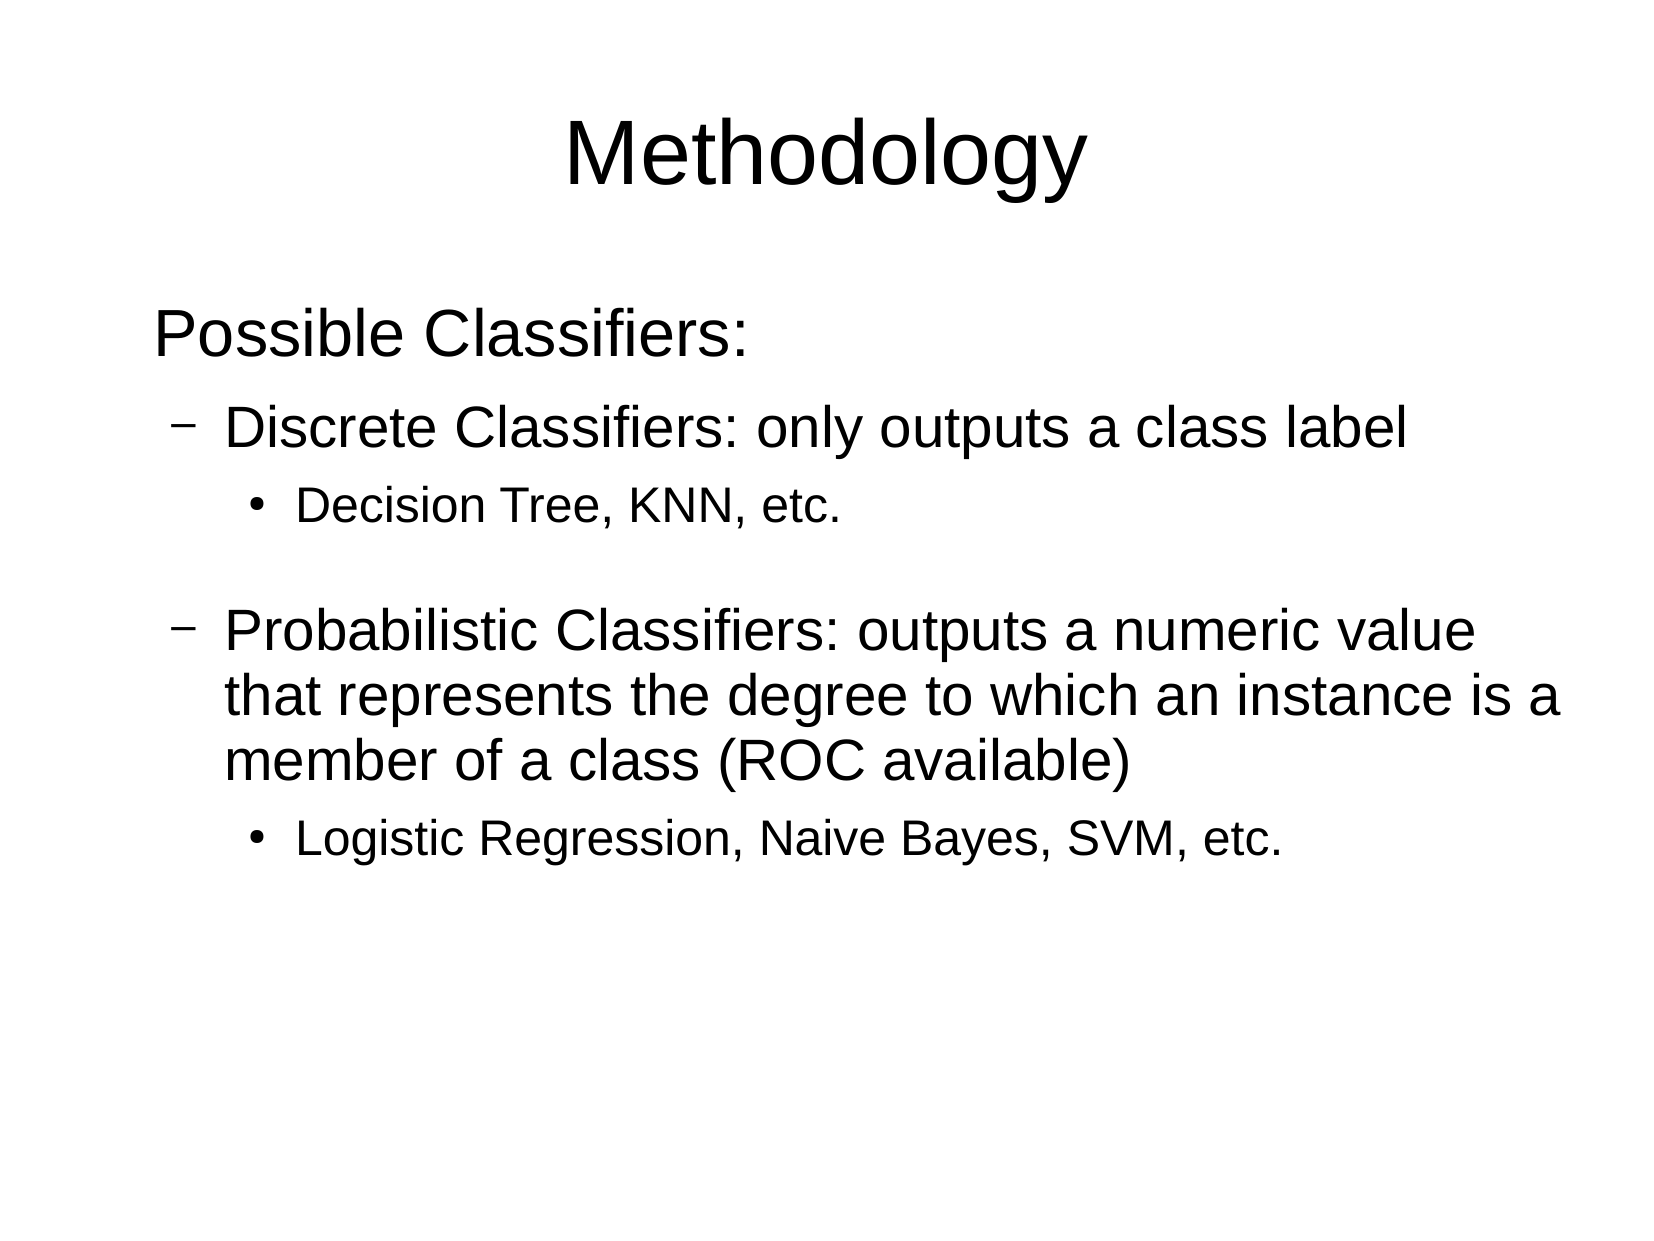

# Methodology
Possible Classifiers:
Discrete Classifiers: only outputs a class label
Decision Tree, KNN, etc.
Probabilistic Classifiers: outputs a numeric value that represents the degree to which an instance is a member of a class (ROC available)
Logistic Regression, Naive Bayes, SVM, etc.